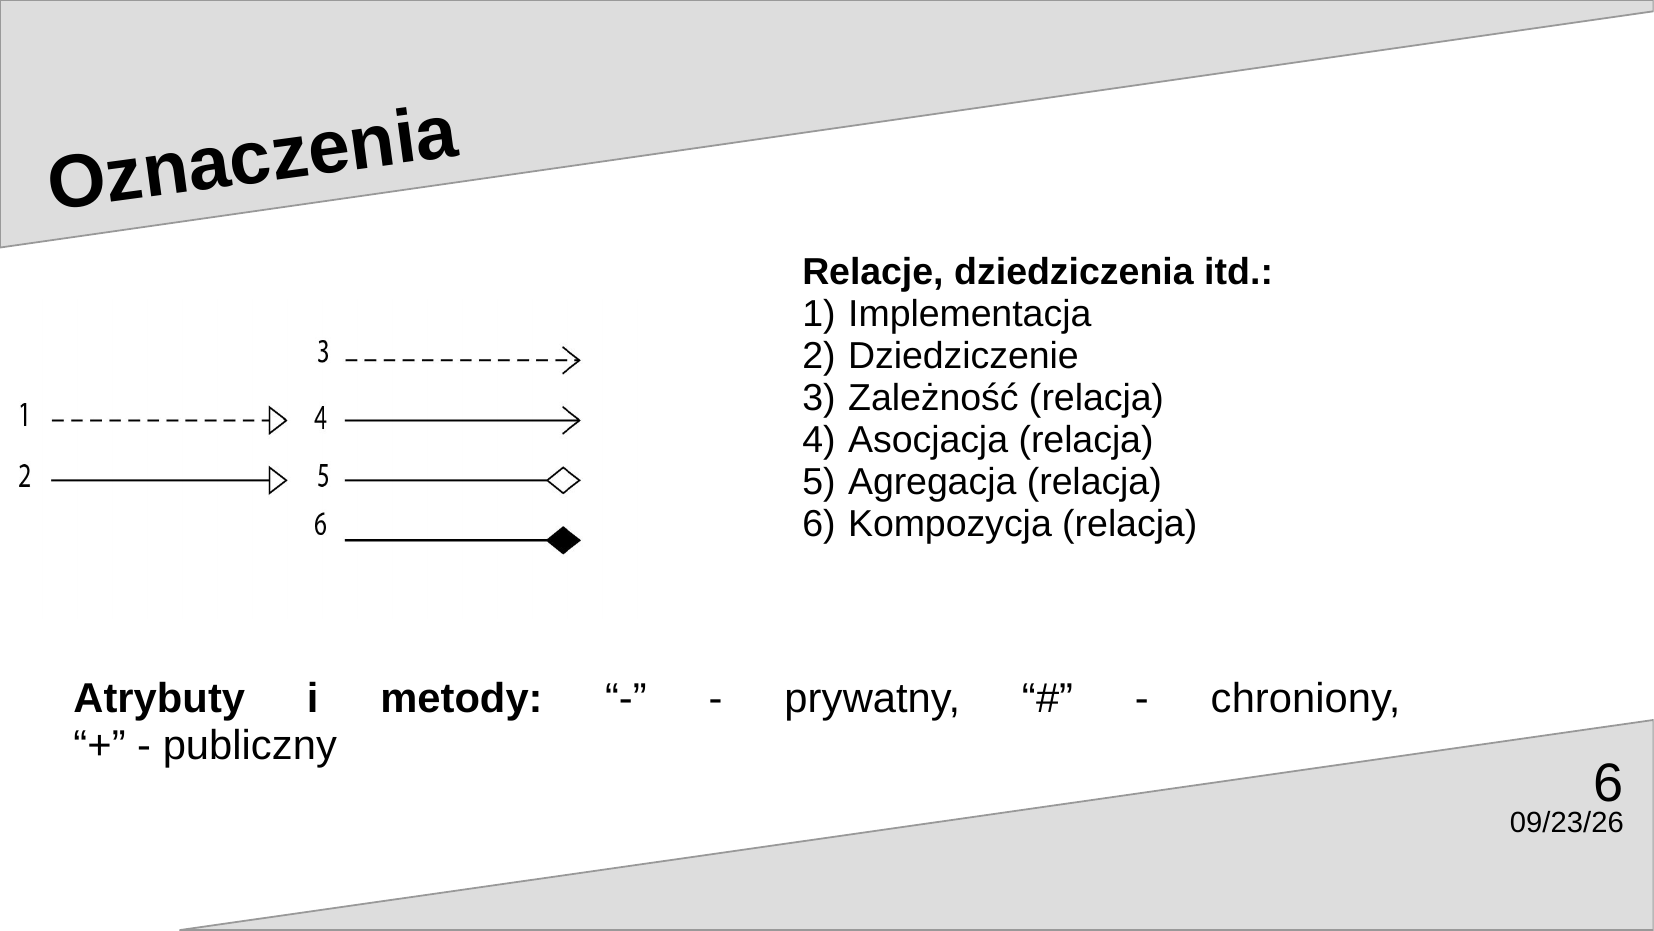

# Oznaczenia
Relacje, dziedziczenia itd.:
 Implementacja
 Dziedziczenie
 Zależność (relacja)
 Asocjacja (relacja)
 Agregacja (relacja)
 Kompozycja (relacja)
Atrybuty i metody: “-” - prywatny, “#” - chroniony,
“+” - publiczny
6